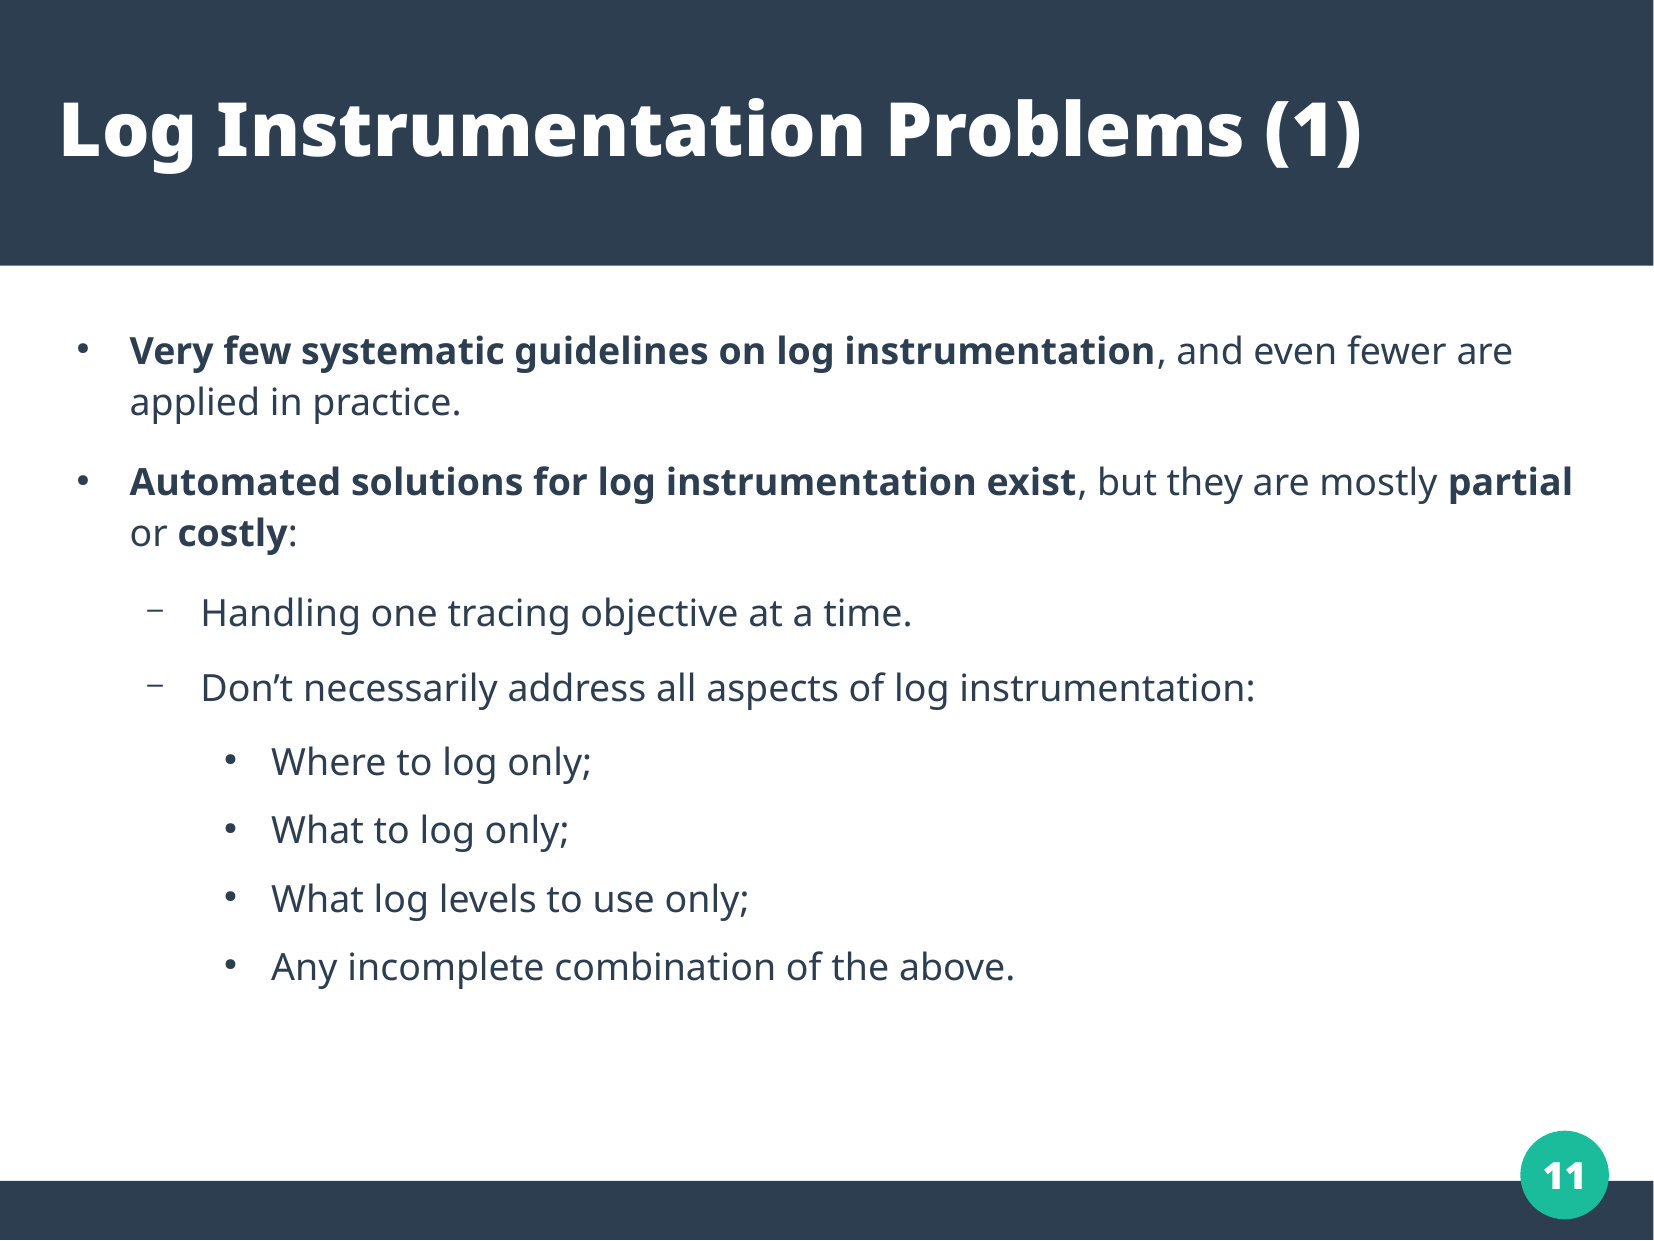

# Log Instrumentation Problems (1)
Very few systematic guidelines on log instrumentation, and even fewer are applied in practice.
Automated solutions for log instrumentation exist, but they are mostly partial or costly:
Handling one tracing objective at a time.
Don’t necessarily address all aspects of log instrumentation:
Where to log only;
What to log only;
What log levels to use only;
Any incomplete combination of the above.
11